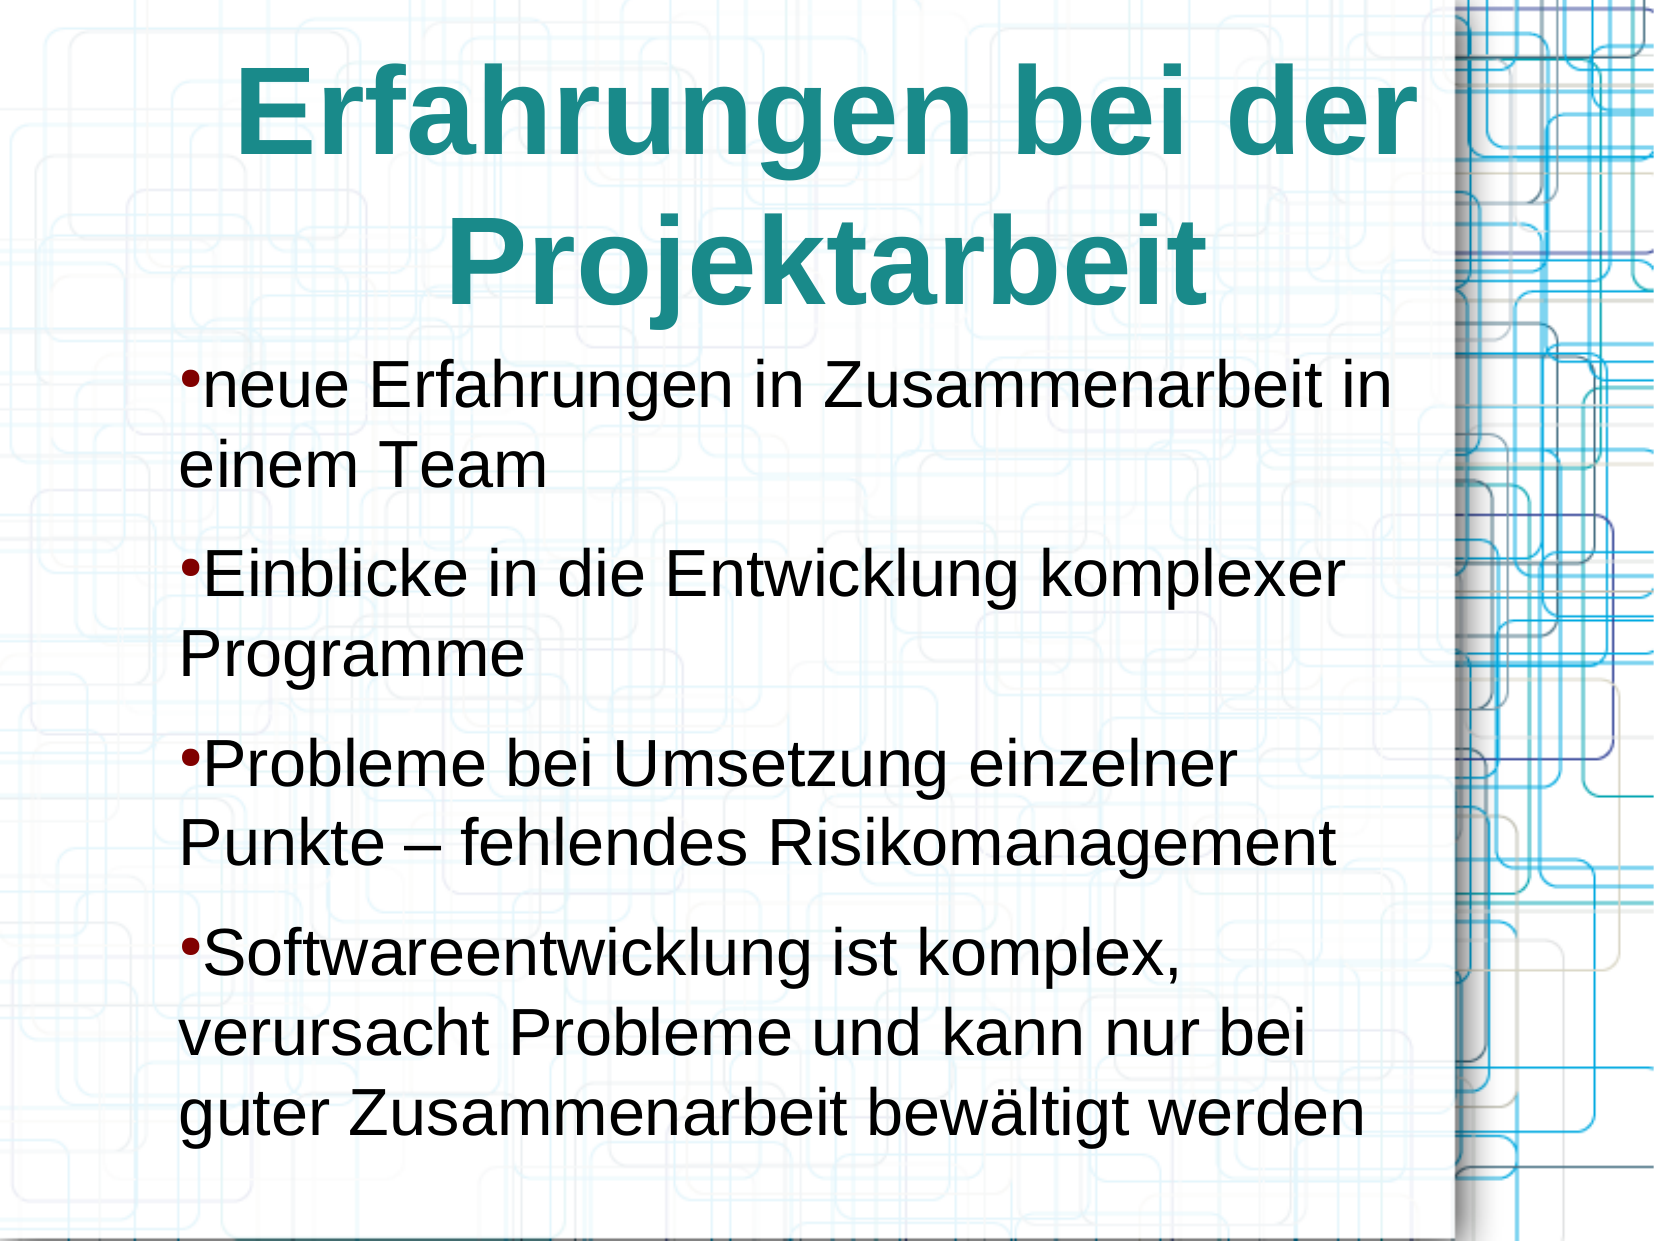

# Erfahrungen bei der Projektarbeit
neue Erfahrungen in Zusammenarbeit in einem Team
Einblicke in die Entwicklung komplexer Programme
Probleme bei Umsetzung einzelner Punkte – fehlendes Risikomanagement
Softwareentwicklung ist komplex, verursacht Probleme und kann nur bei guter Zusammenarbeit bewältigt werden